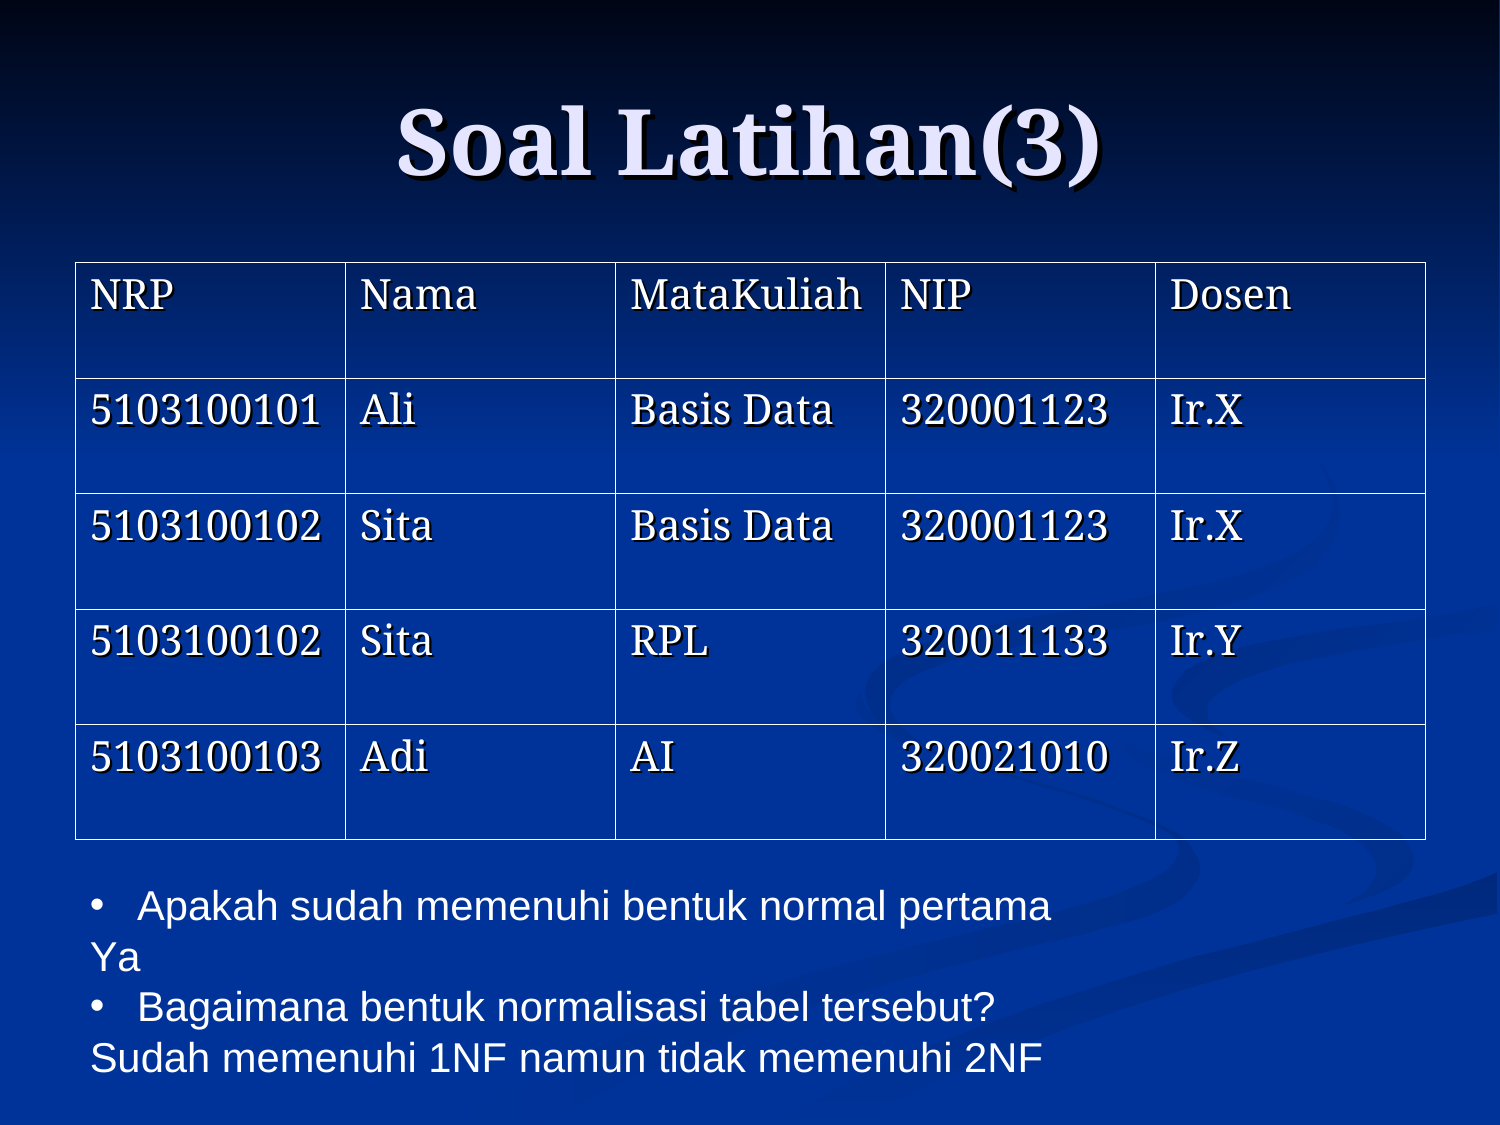

# Soal Latihan(3)
| NRP | Nama | MataKuliah | NIP | Dosen |
| --- | --- | --- | --- | --- |
| 5103100101 | Ali | Basis Data | 320001123 | Ir.X |
| 5103100102 | Sita | Basis Data | 320001123 | Ir.X |
| 5103100102 | Sita | RPL | 320011133 | Ir.Y |
| 5103100103 | Adi | AI | 320021010 | Ir.Z |
Apakah sudah memenuhi bentuk normal pertama
Ya
Bagaimana bentuk normalisasi tabel tersebut?
Sudah memenuhi 1NF namun tidak memenuhi 2NF